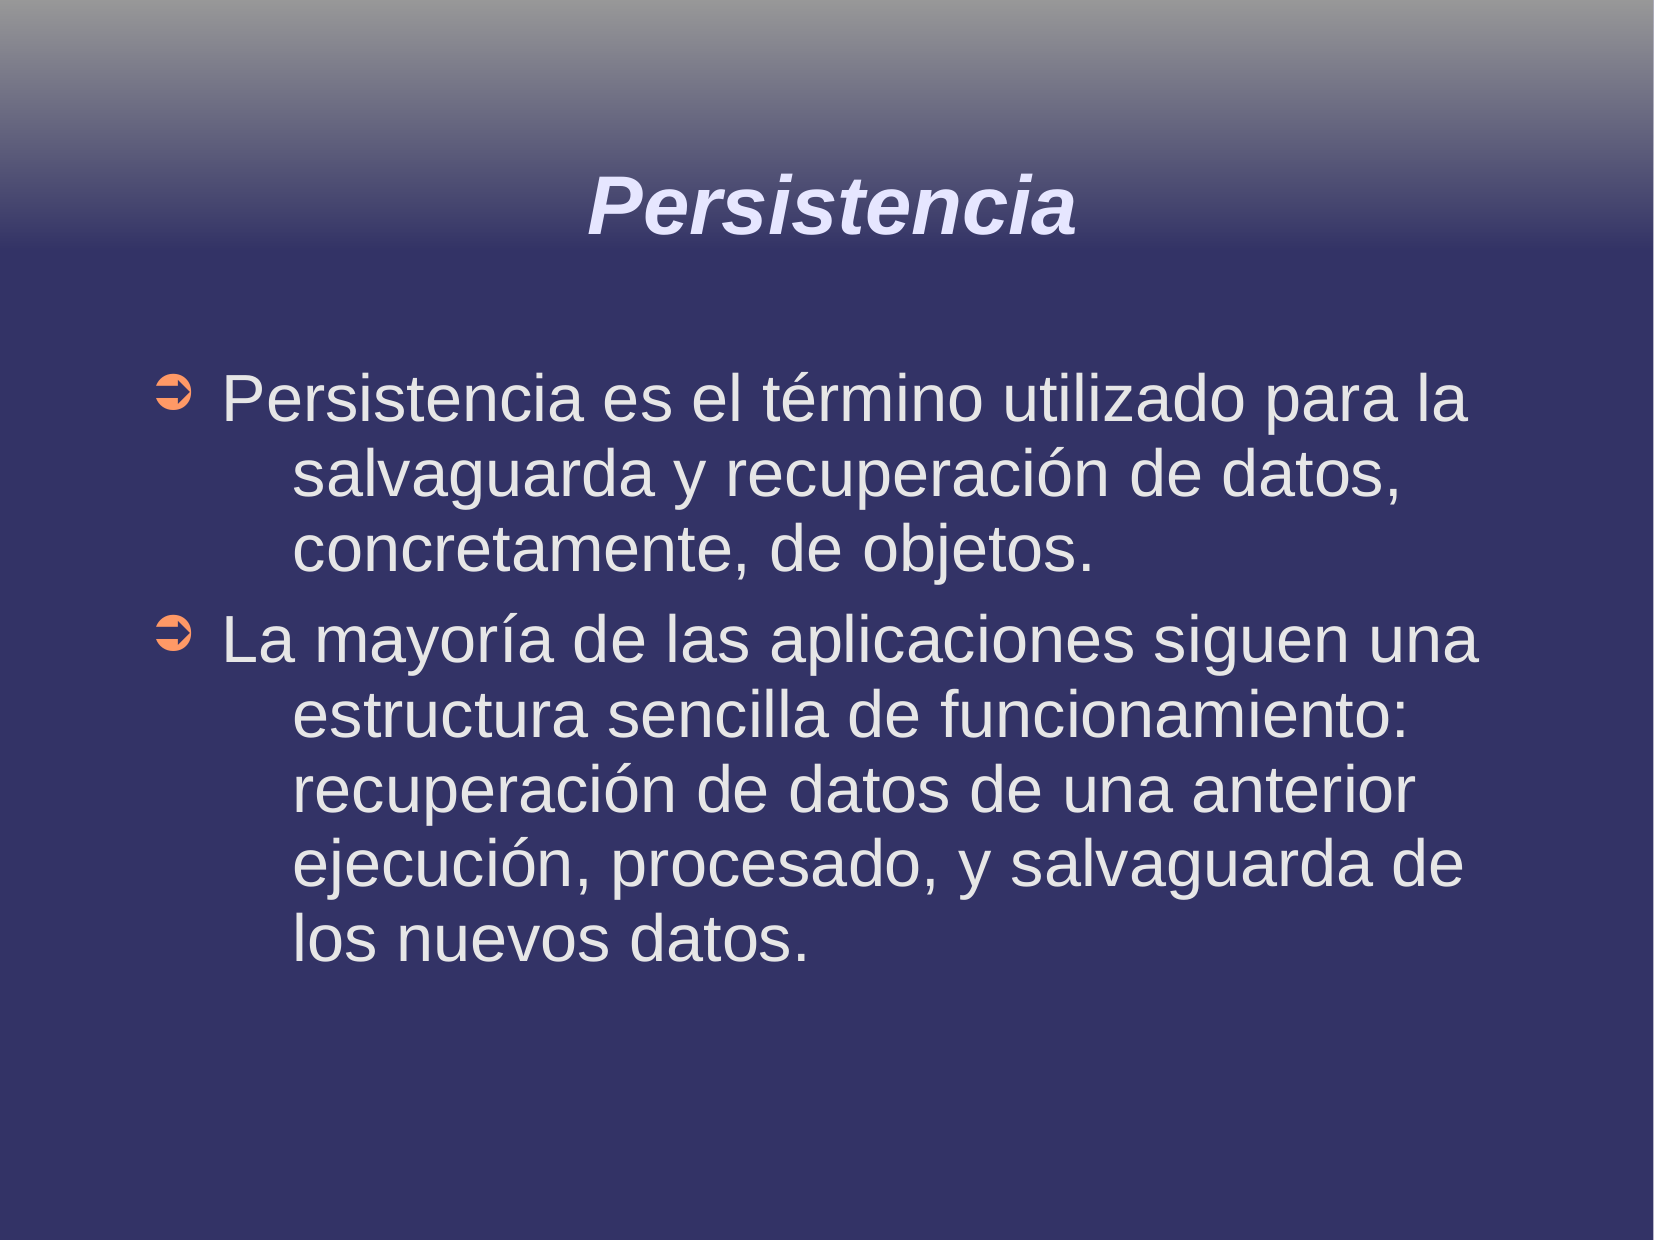

# Persistencia
Persistencia es el término utilizado para la salvaguarda y recuperación de datos, concretamente, de objetos.
La mayoría de las aplicaciones siguen una estructura sencilla de funcionamiento: recuperación de datos de una anterior ejecución, procesado, y salvaguarda de los nuevos datos.